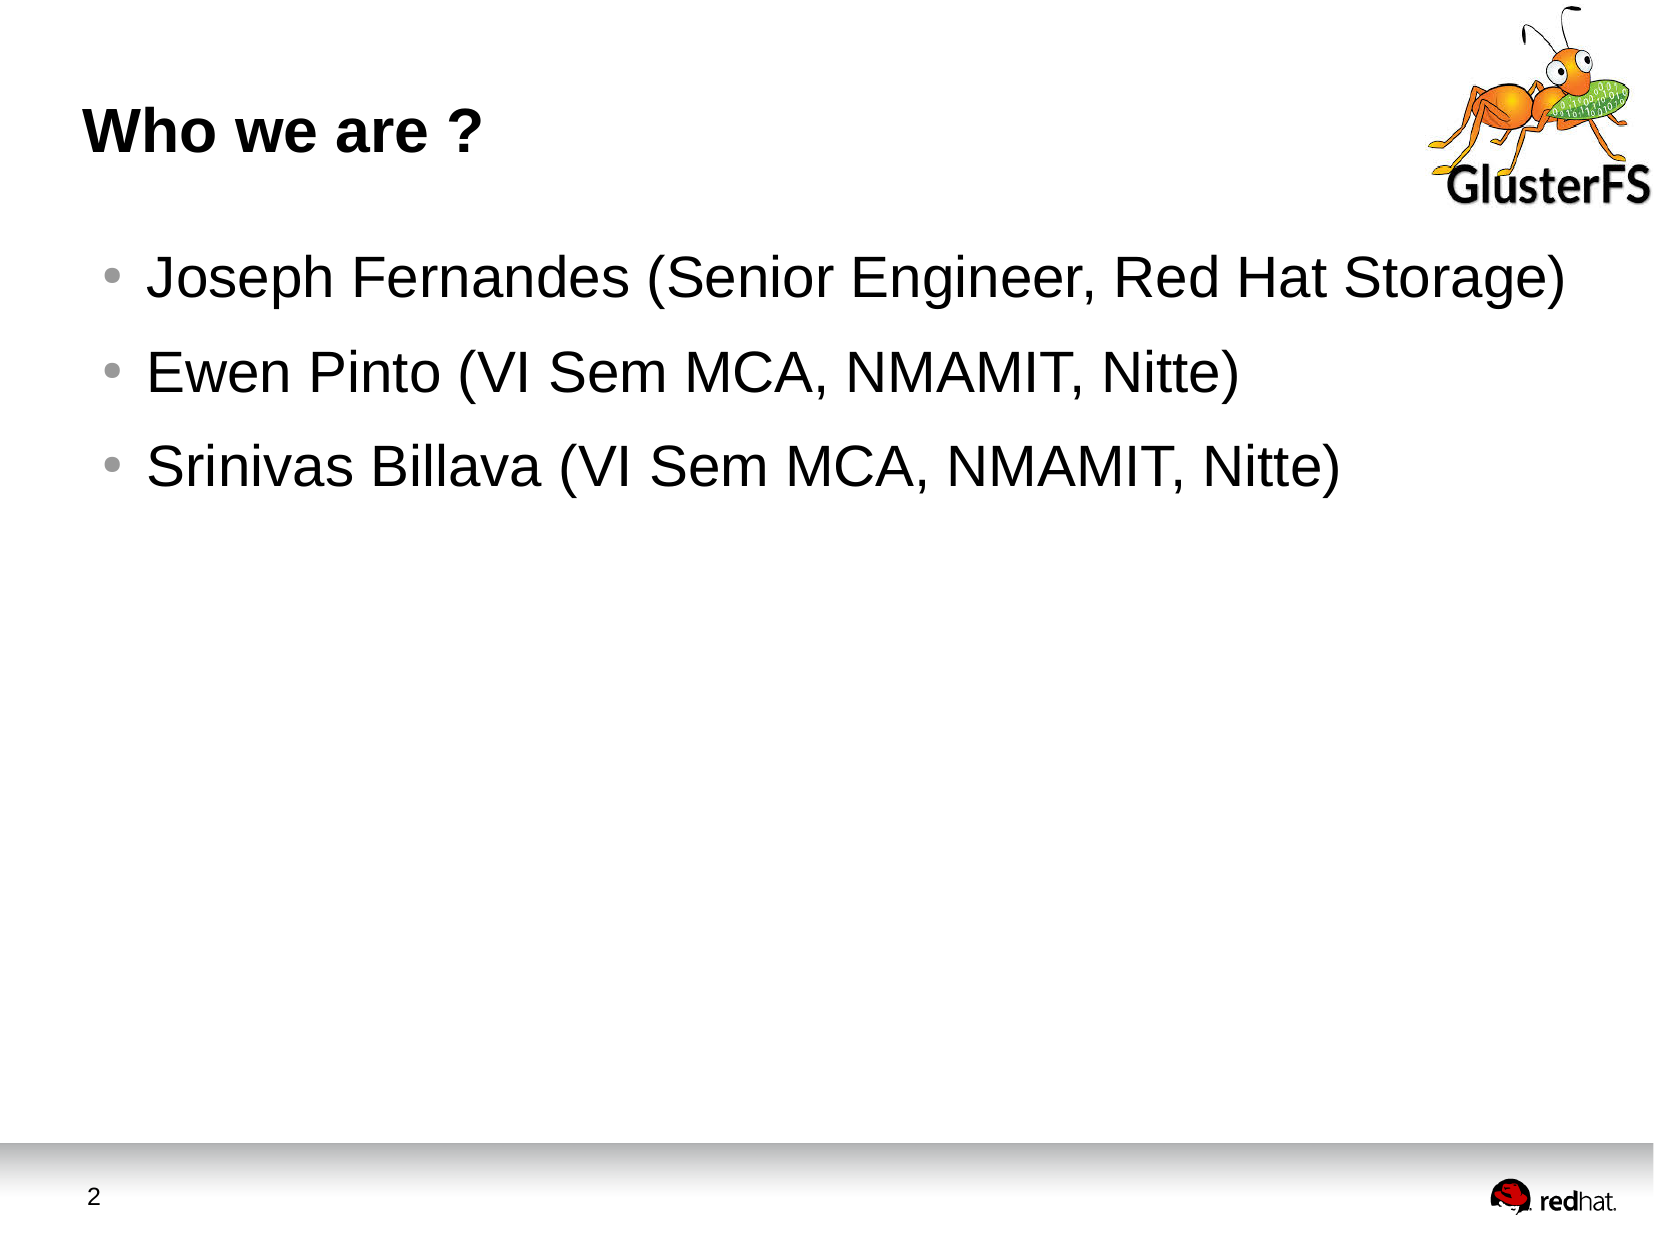

# Who we are ?
Joseph Fernandes (Senior Engineer, Red Hat Storage)
Ewen Pinto (VI Sem MCA, NMAMIT, Nitte)
Srinivas Billava (VI Sem MCA, NMAMIT, Nitte)